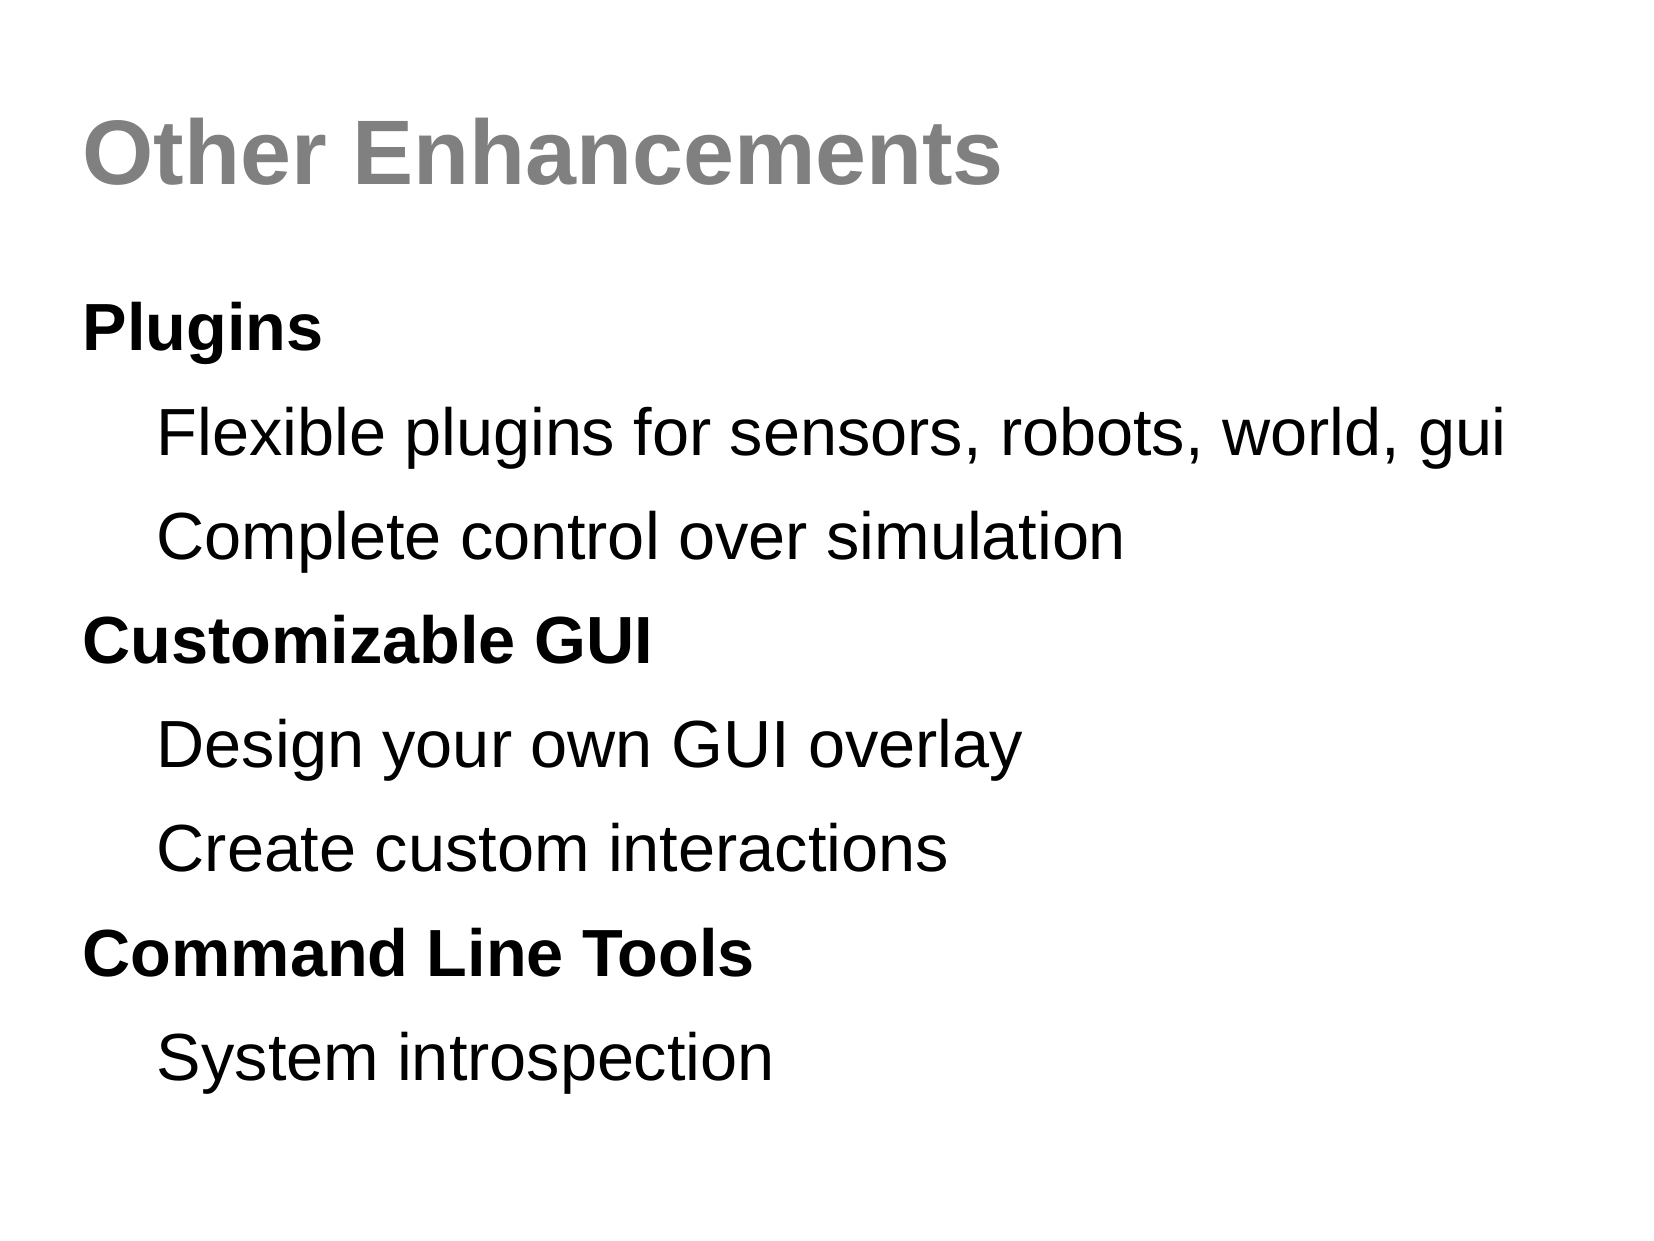

# Other Enhancements
Plugins
 Flexible plugins for sensors, robots, world, gui
 Complete control over simulation
Customizable GUI
 Design your own GUI overlay
 Create custom interactions
Command Line Tools
 System introspection